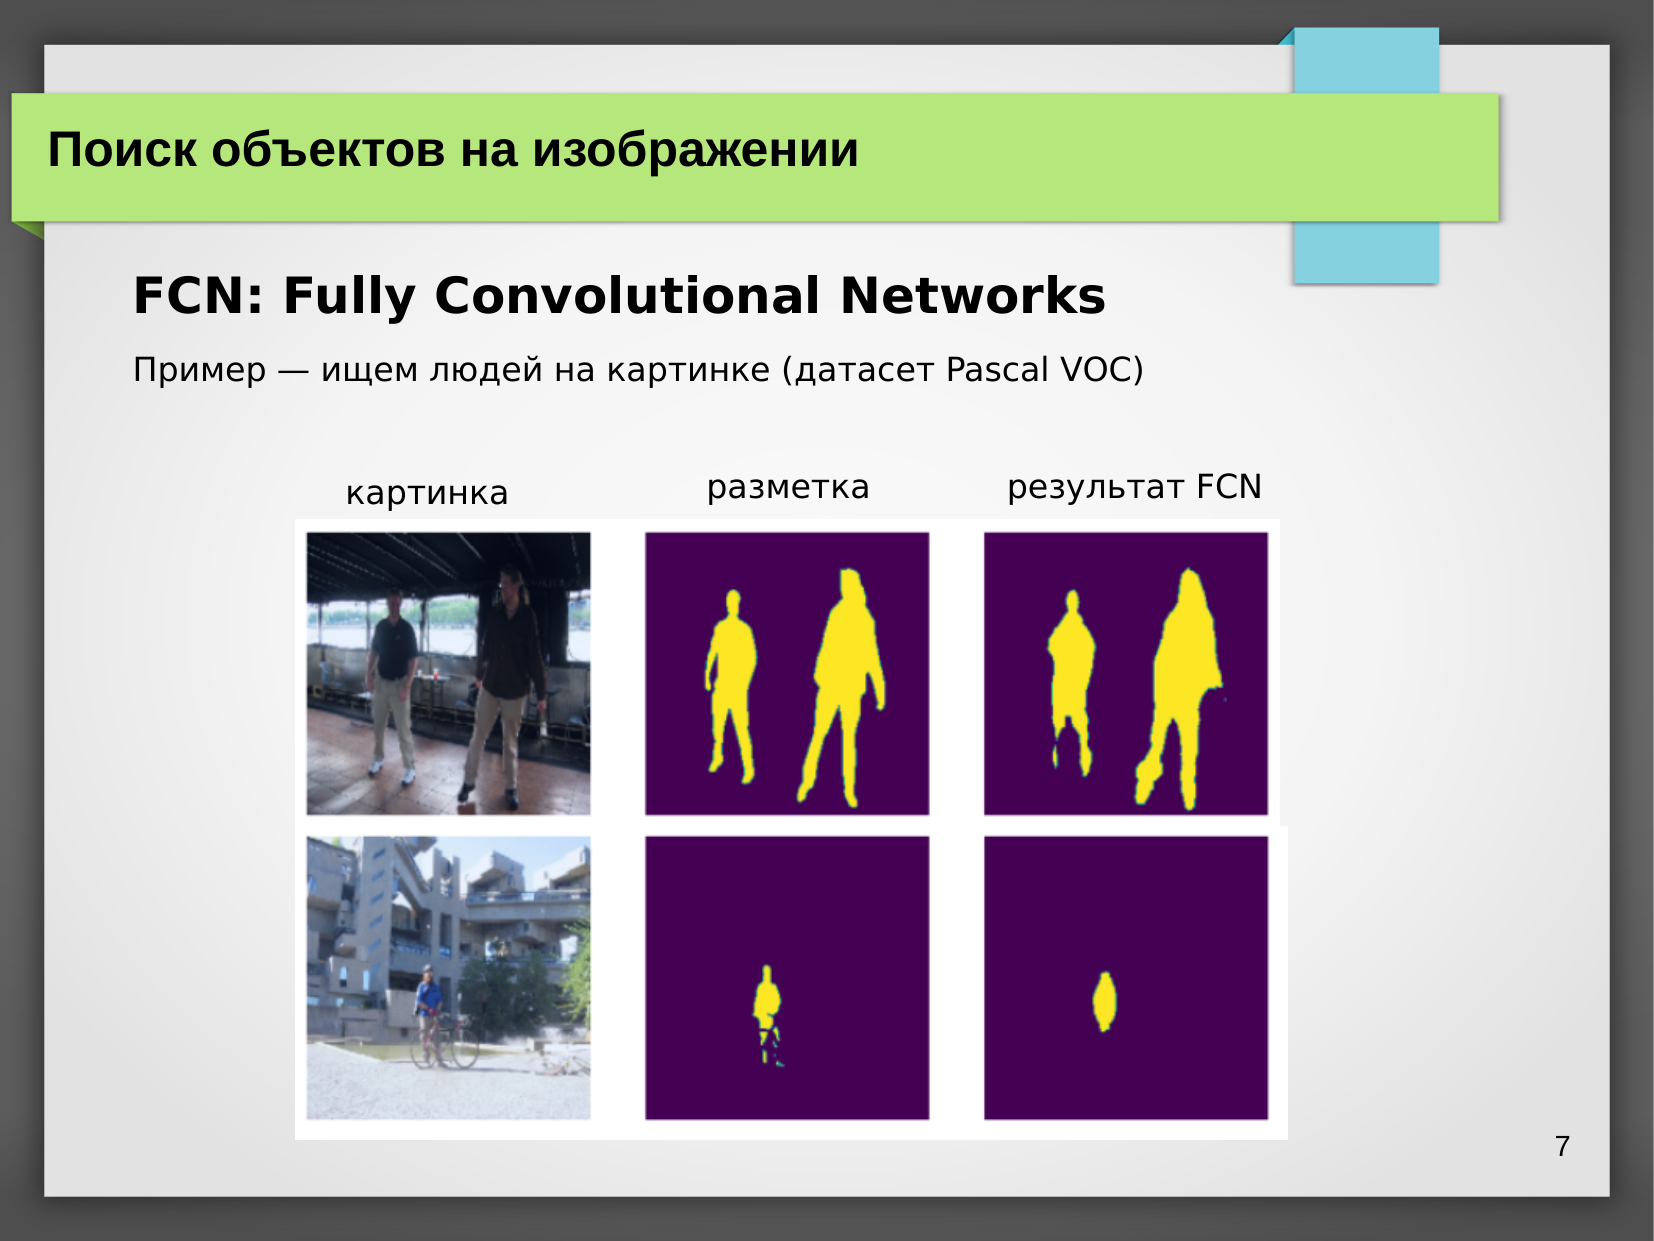

# Поиск объектов на изображении
FCN: Fully Convolutional Networks
Пример — ищем людей на картинке (датасет Pascal VOC)
разметка
результат FCN
картинка
7